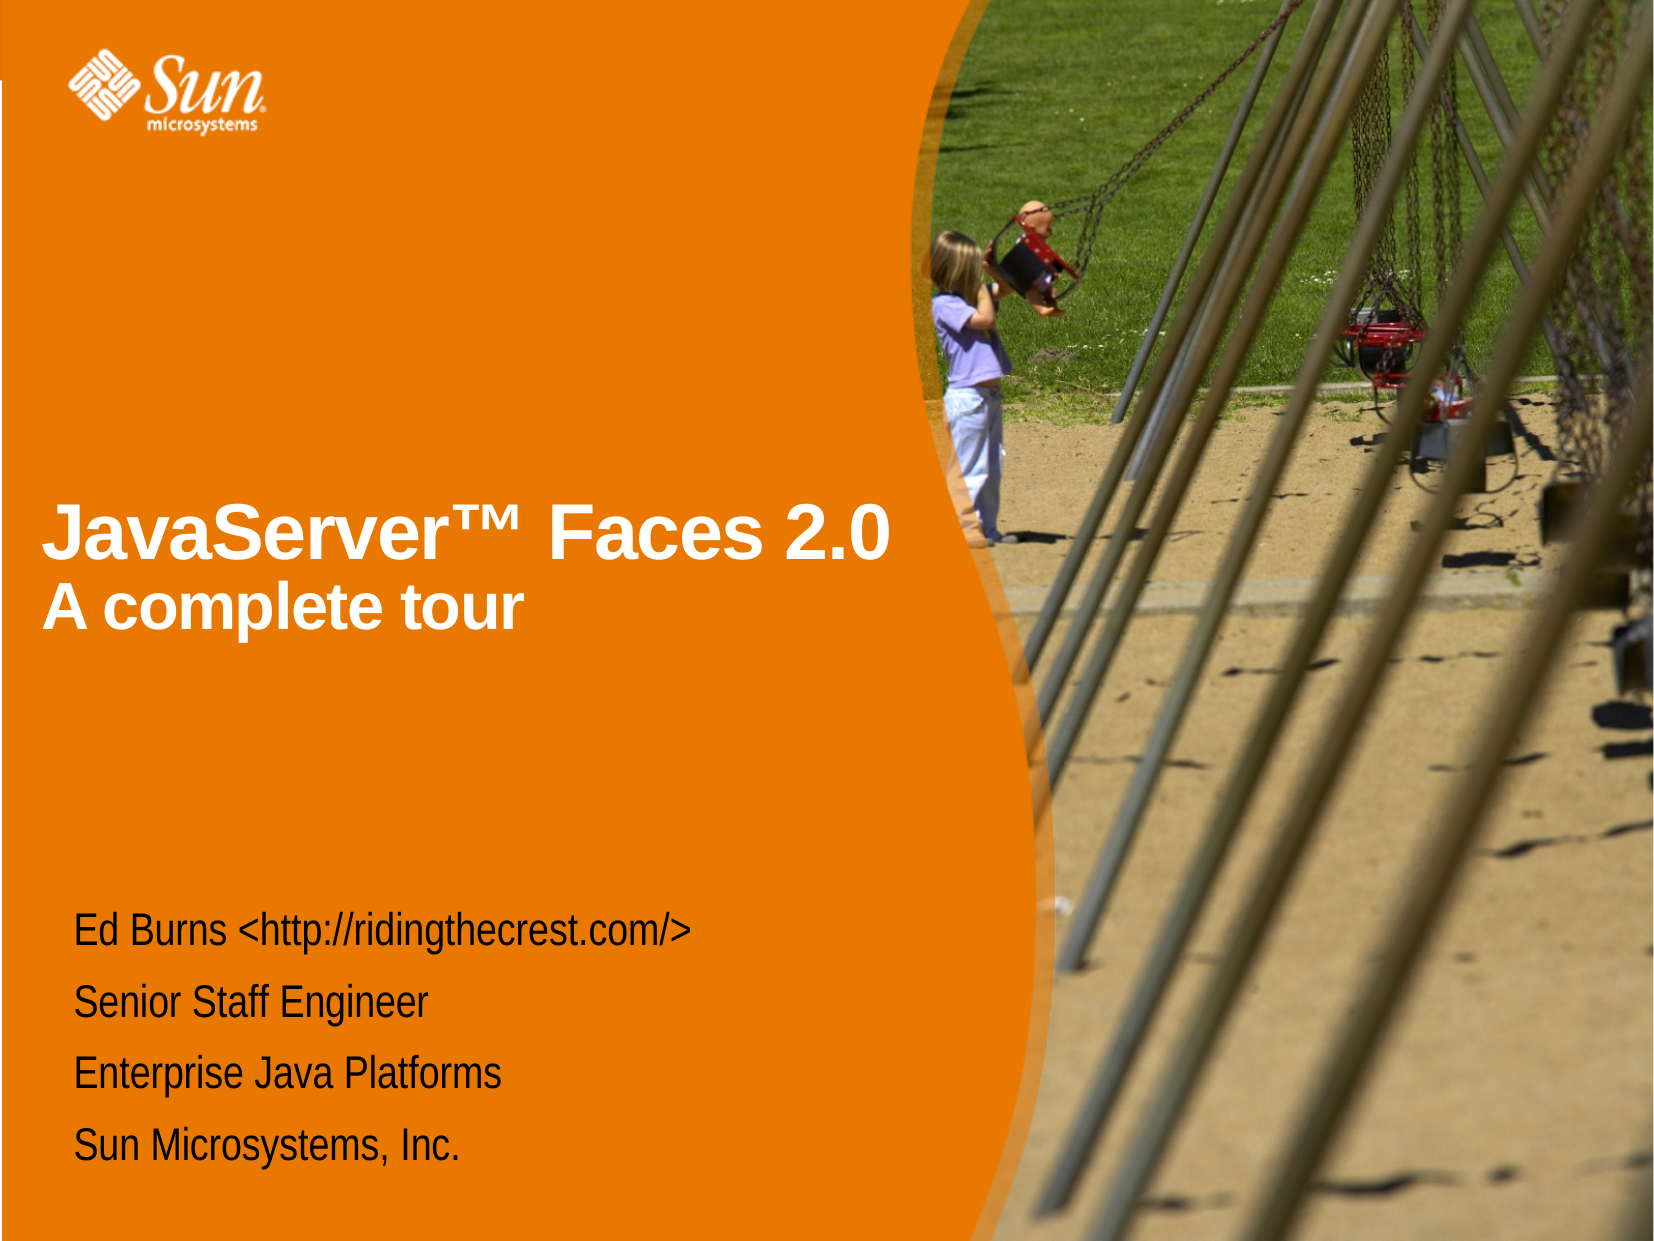

# JavaServer™ Faces 2.0 A complete tour
Ed Burns <http://ridingthecrest.com/>
Senior Staff Engineer
Enterprise Java Platforms
Sun Microsystems, Inc.